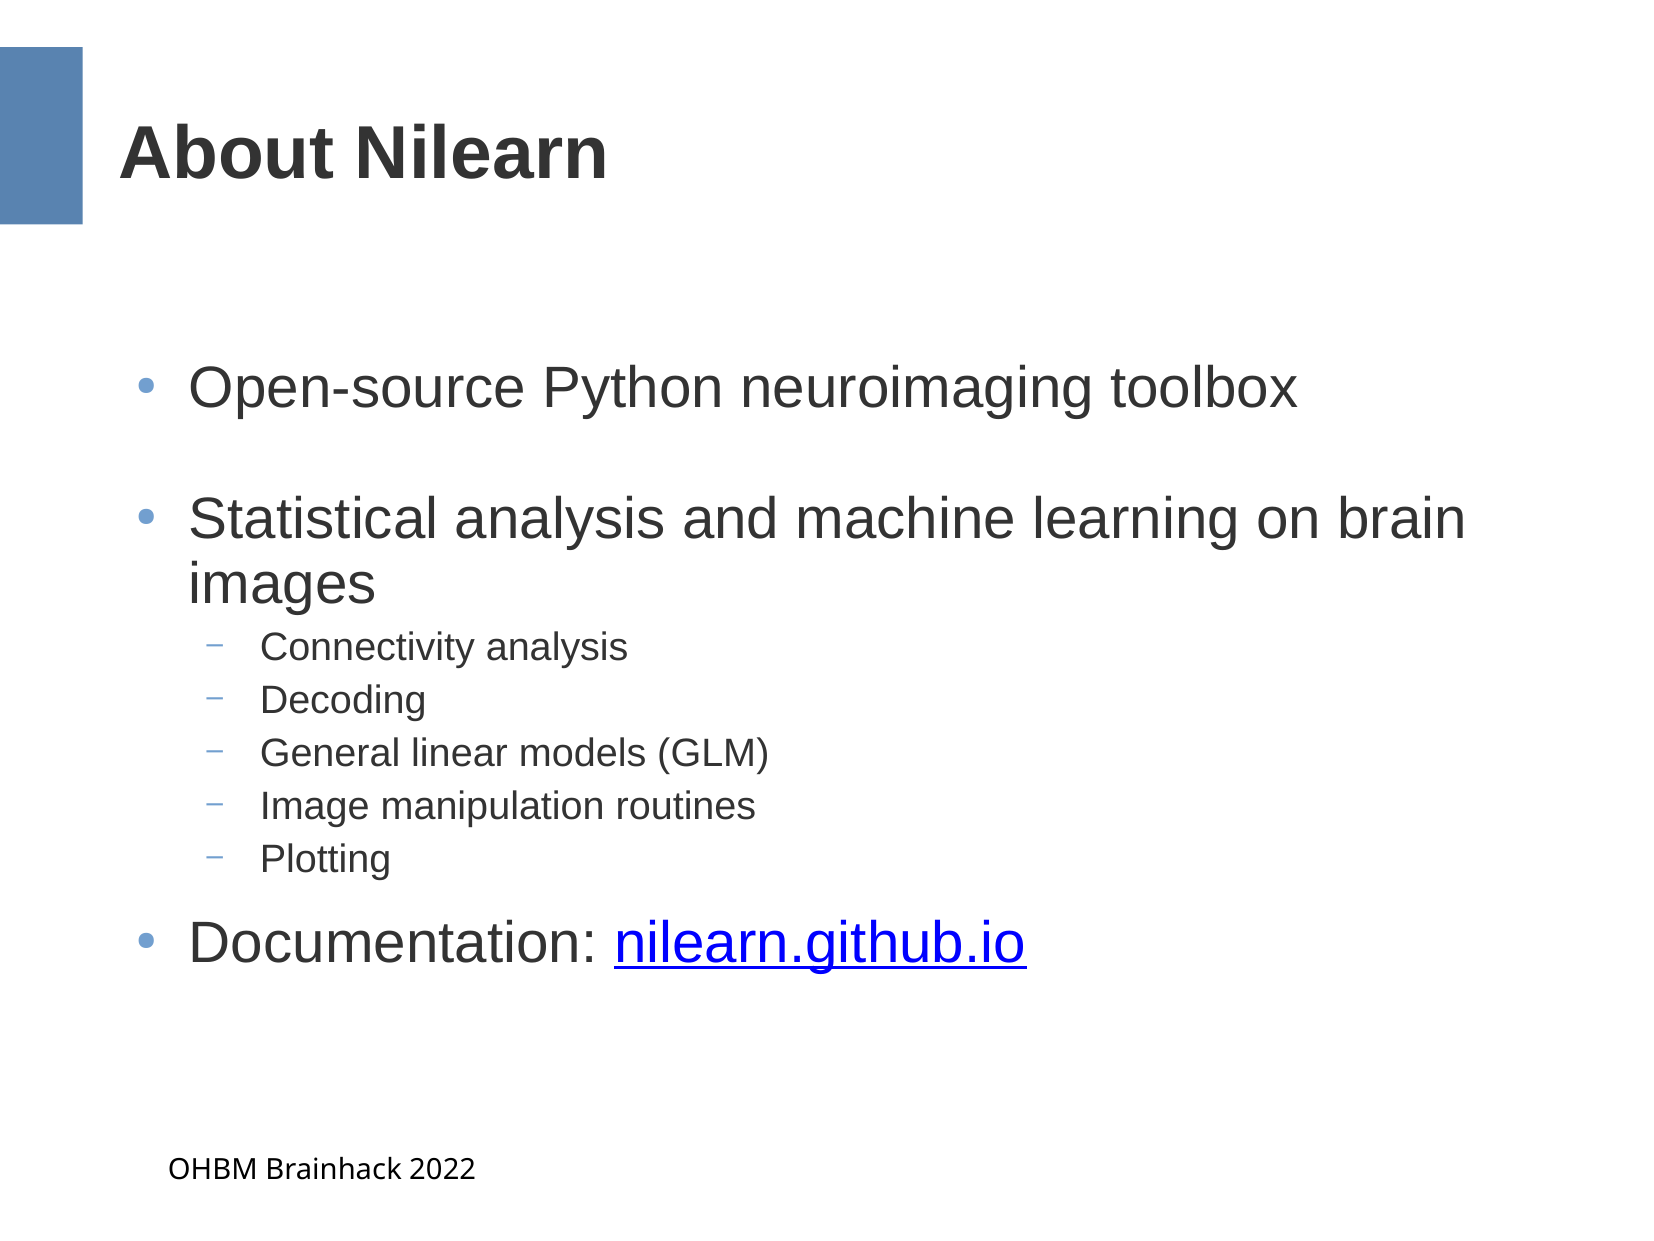

# About Nilearn
Open-source Python neuroimaging toolbox
Statistical analysis and machine learning on brain images
Connectivity analysis
Decoding
General linear models (GLM)
Image manipulation routines
Plotting
Documentation: nilearn.github.io
OHBM Brainhack 2022